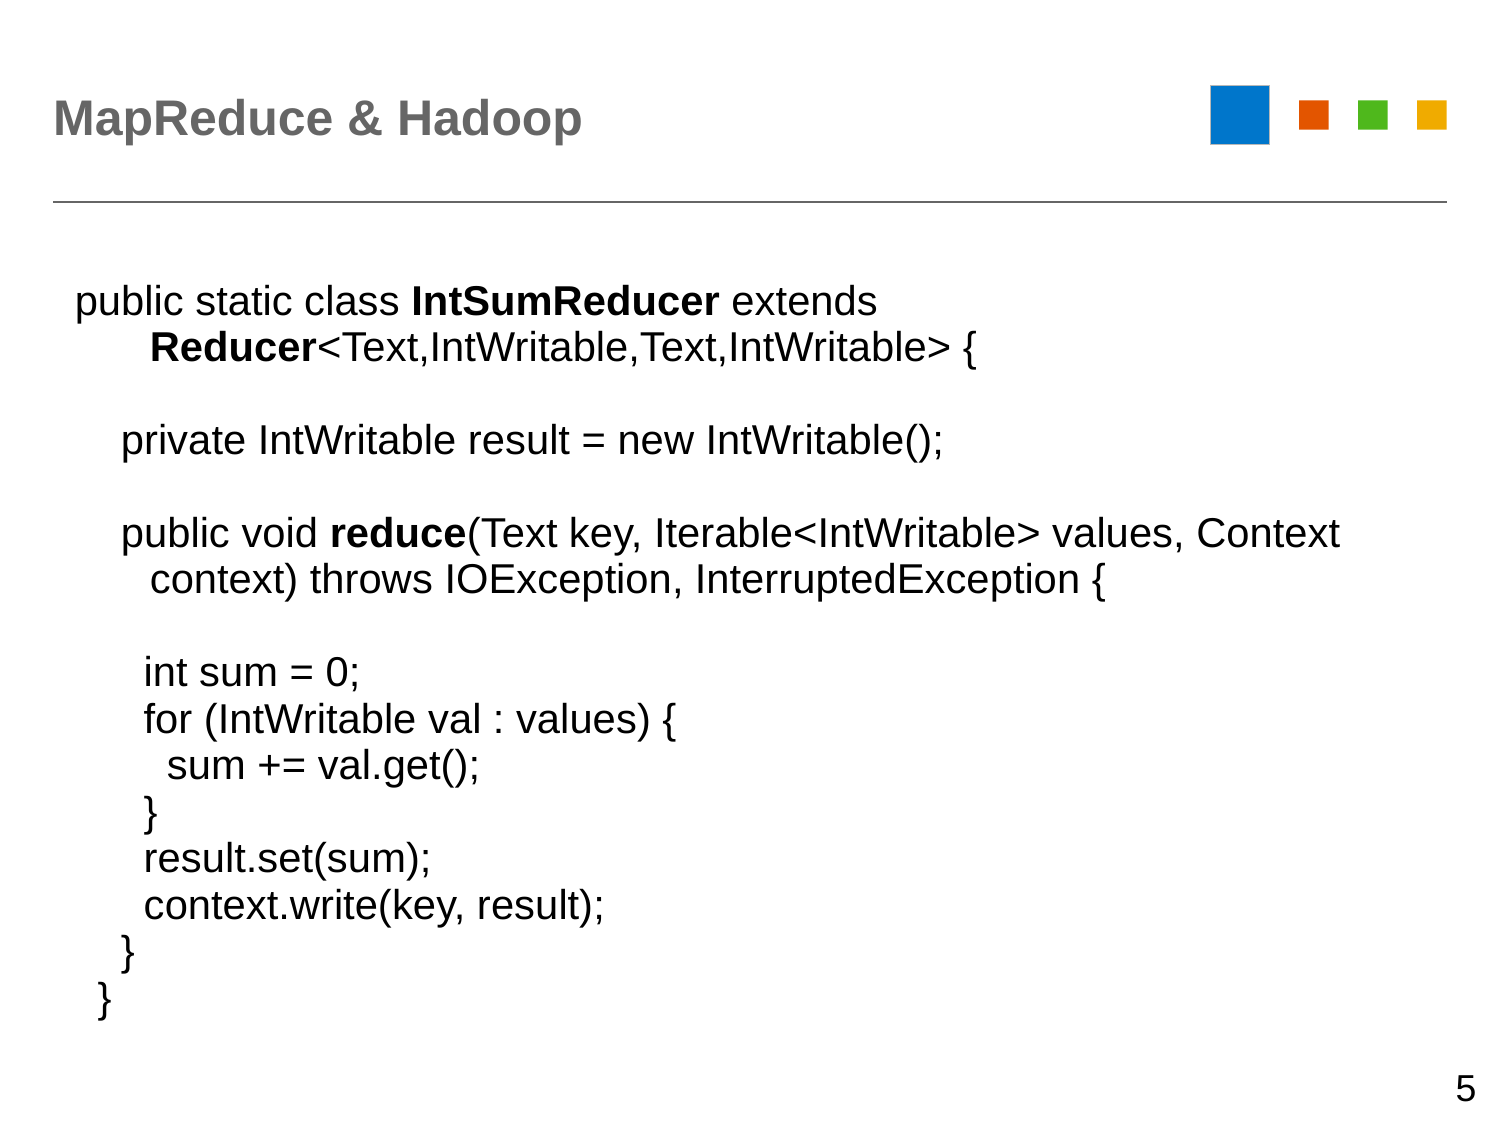

# MapReduce & Hadoop
public static class IntSumReducer extends
	Reducer<Text,IntWritable,Text,IntWritable> {
 private IntWritable result = new IntWritable();
 public void reduce(Text key, Iterable<IntWritable> values, Context 		context) throws IOException, InterruptedException {
 int sum = 0;
 for (IntWritable val : values) {
 sum += val.get();
 }
 result.set(sum);
 context.write(key, result);
 }
 }
5